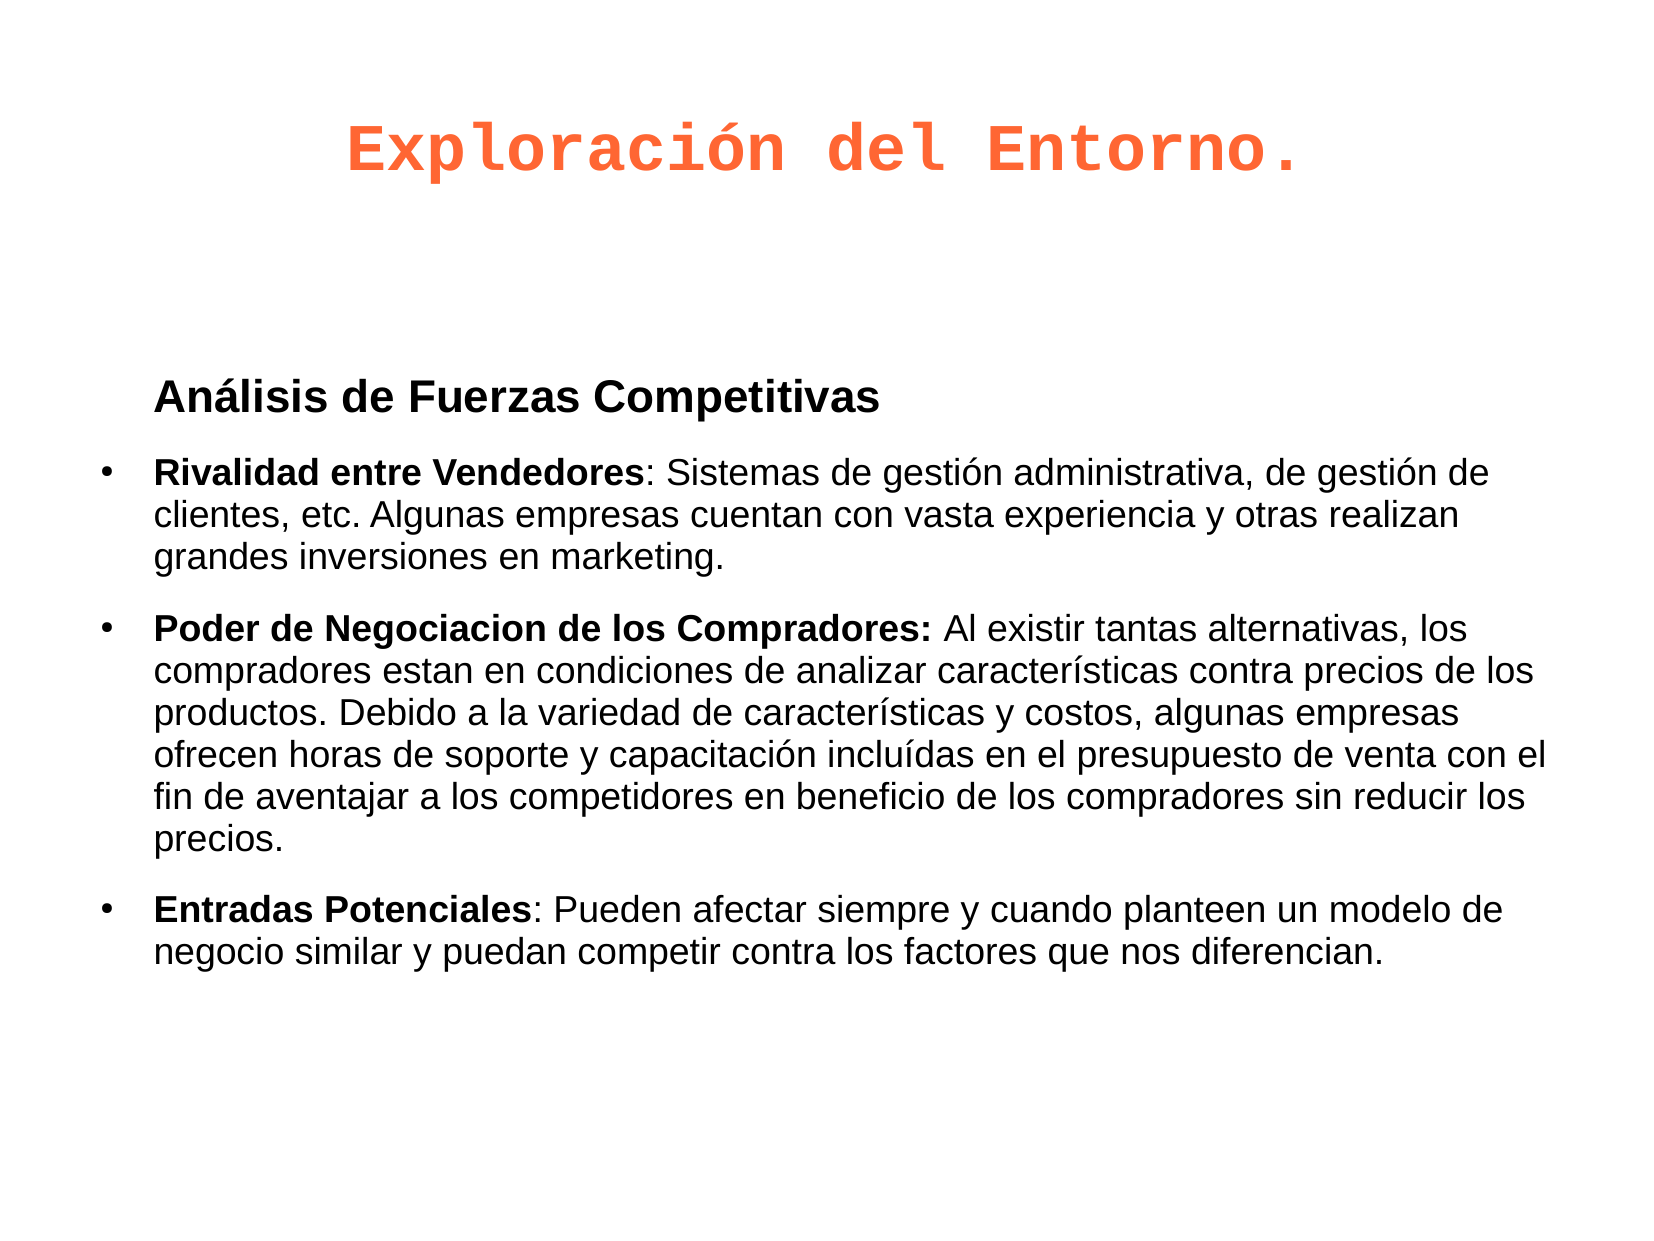

# Exploración del Entorno.
Análisis de Fuerzas Competitivas
Rivalidad entre Vendedores: Sistemas de gestión administrativa, de gestión de clientes, etc. Algunas empresas cuentan con vasta experiencia y otras realizan grandes inversiones en marketing.
Poder de Negociacion de los Compradores: Al existir tantas alternativas, los compradores estan en condiciones de analizar características contra precios de los productos. Debido a la variedad de características y costos, algunas empresas ofrecen horas de soporte y capacitación incluídas en el presupuesto de venta con el fin de aventajar a los competidores en beneficio de los compradores sin reducir los precios.
Entradas Potenciales: Pueden afectar siempre y cuando planteen un modelo de negocio similar y puedan competir contra los factores que nos diferencian.